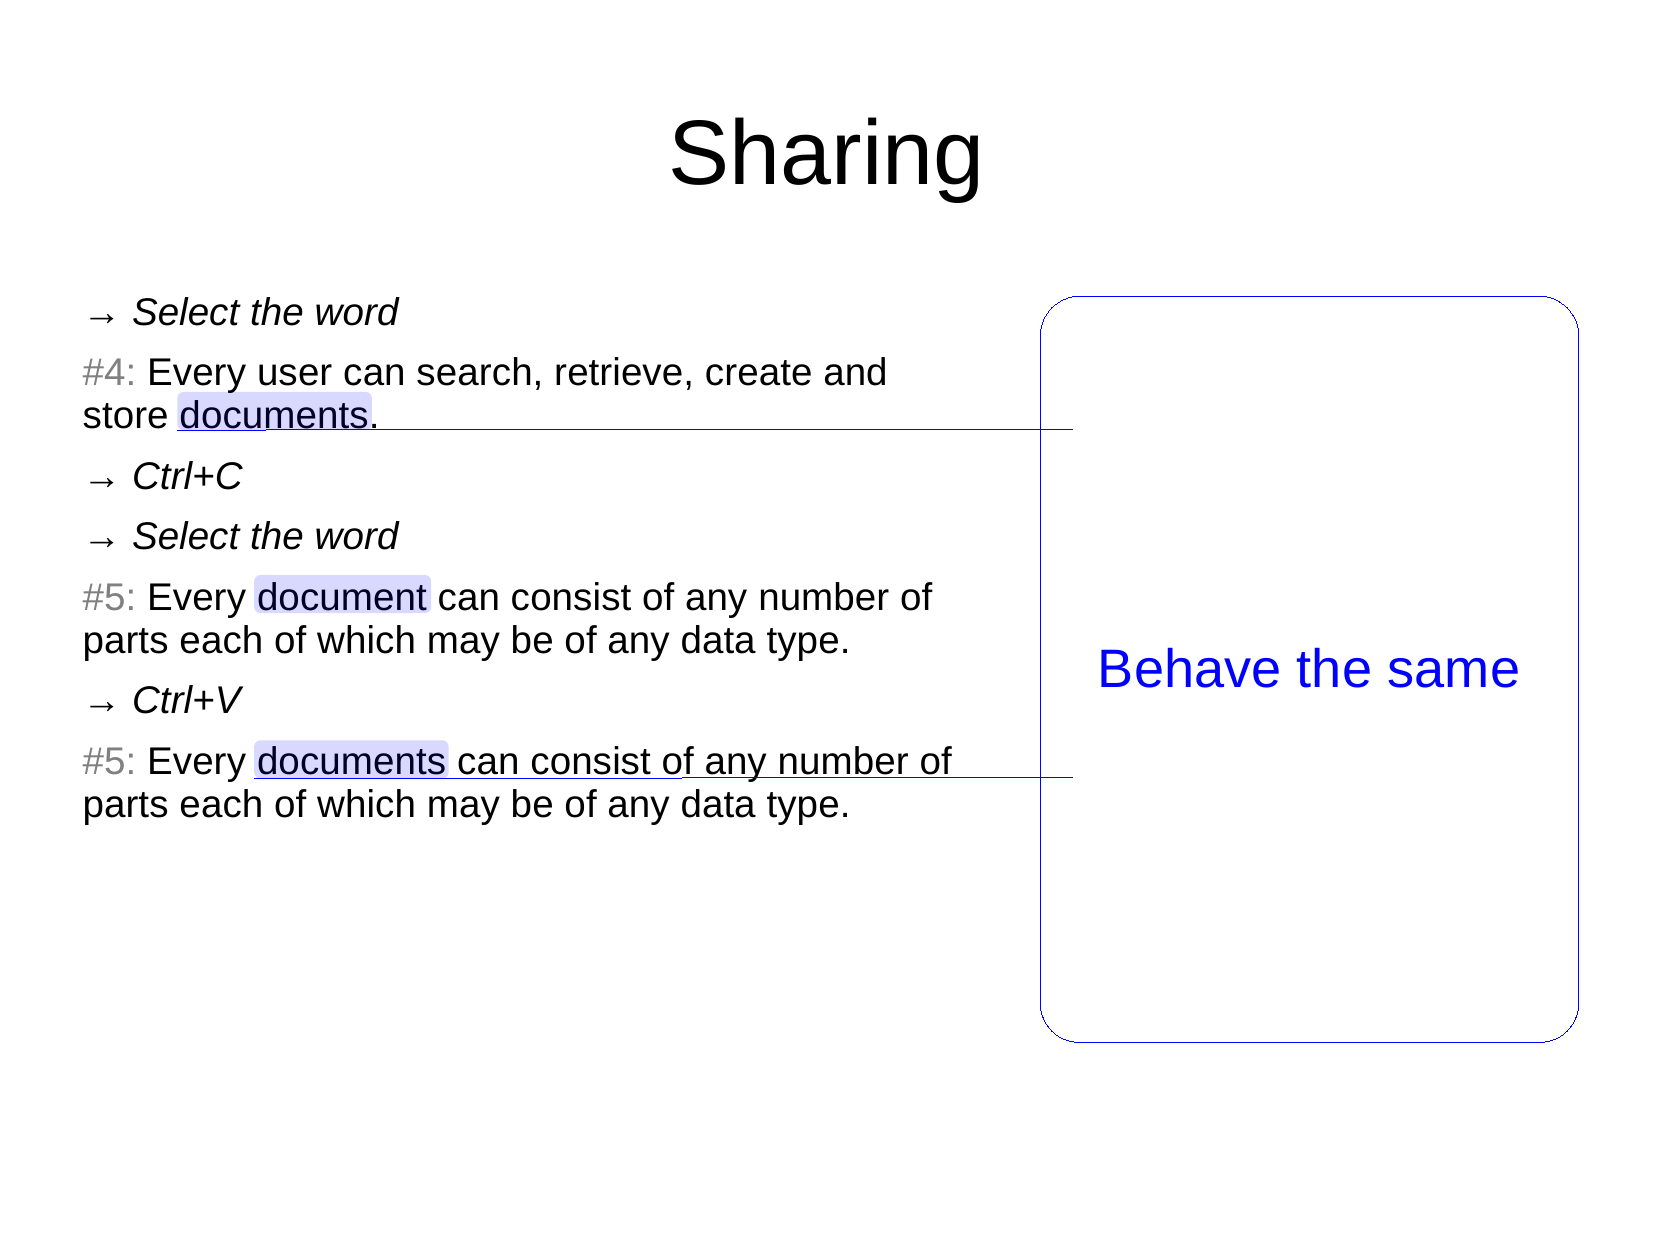

# Sharing
→ Select the word
#4: Every user can search, retrieve, create and store documents.
→ Ctrl+C
→ Select the word
#5: Every document can consist of any number of parts each of which may be of any data type.
→ Ctrl+V
#5: Every documents can consist of any number of parts each of which may be of any data type.
→ Remove the 's'
#5: Every document can consist of any number of parts each of which may be of any data type.
Behave the same